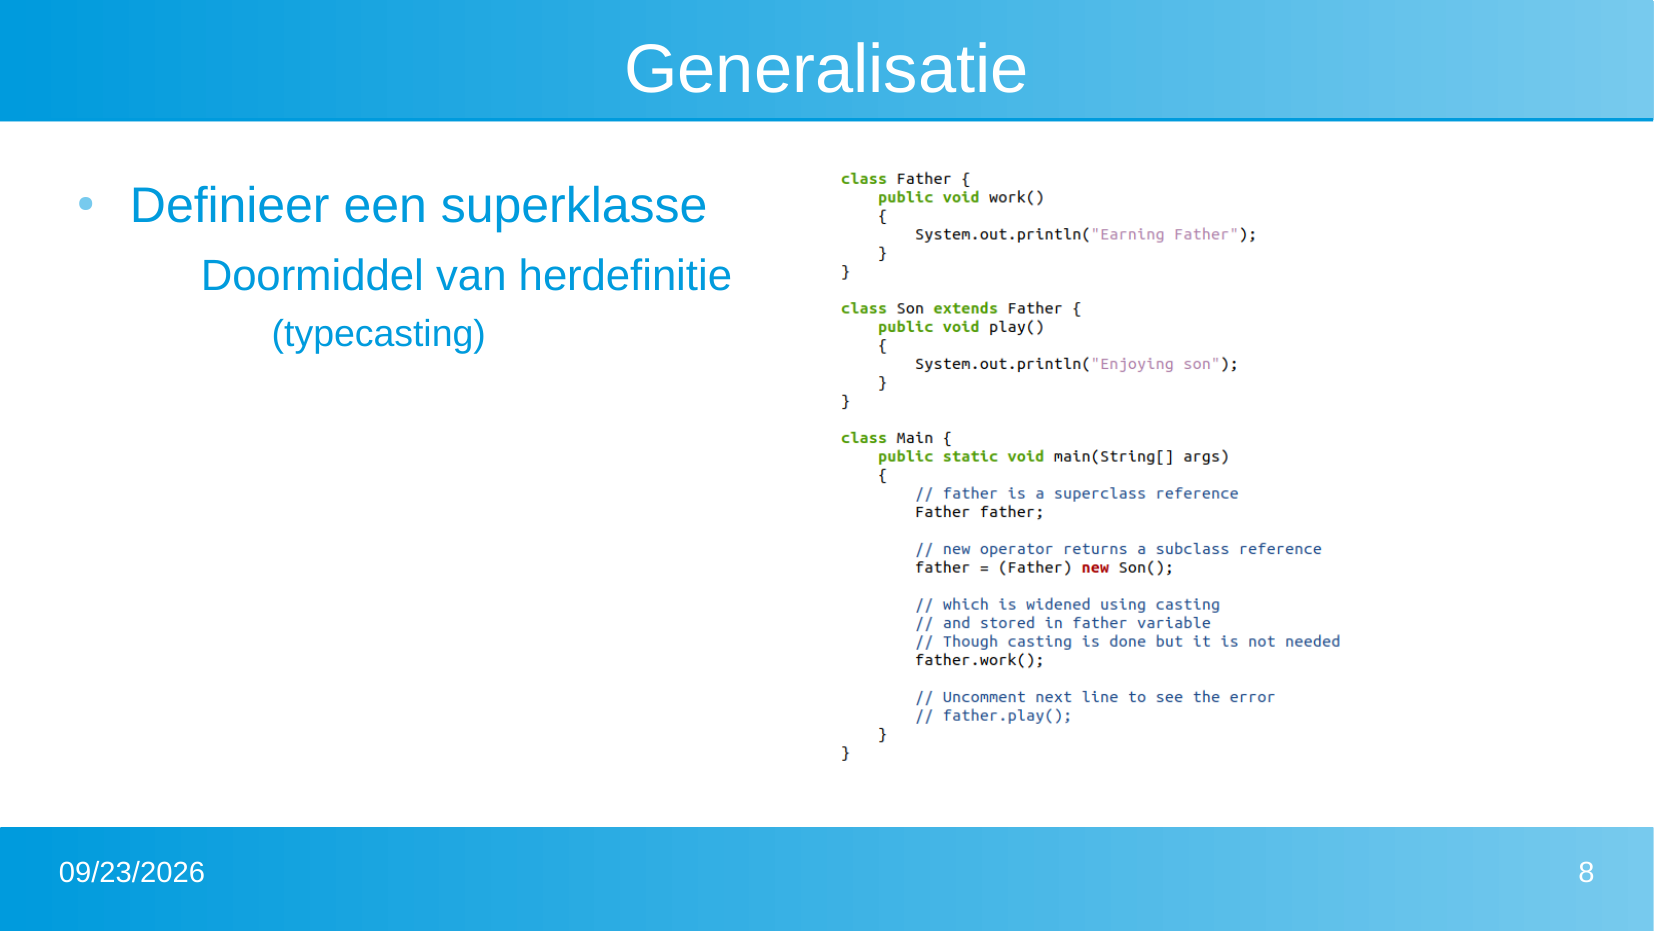

# Generalisatie
Definieer een superklasse
Doormiddel van herdefinitie
(typecasting)
8